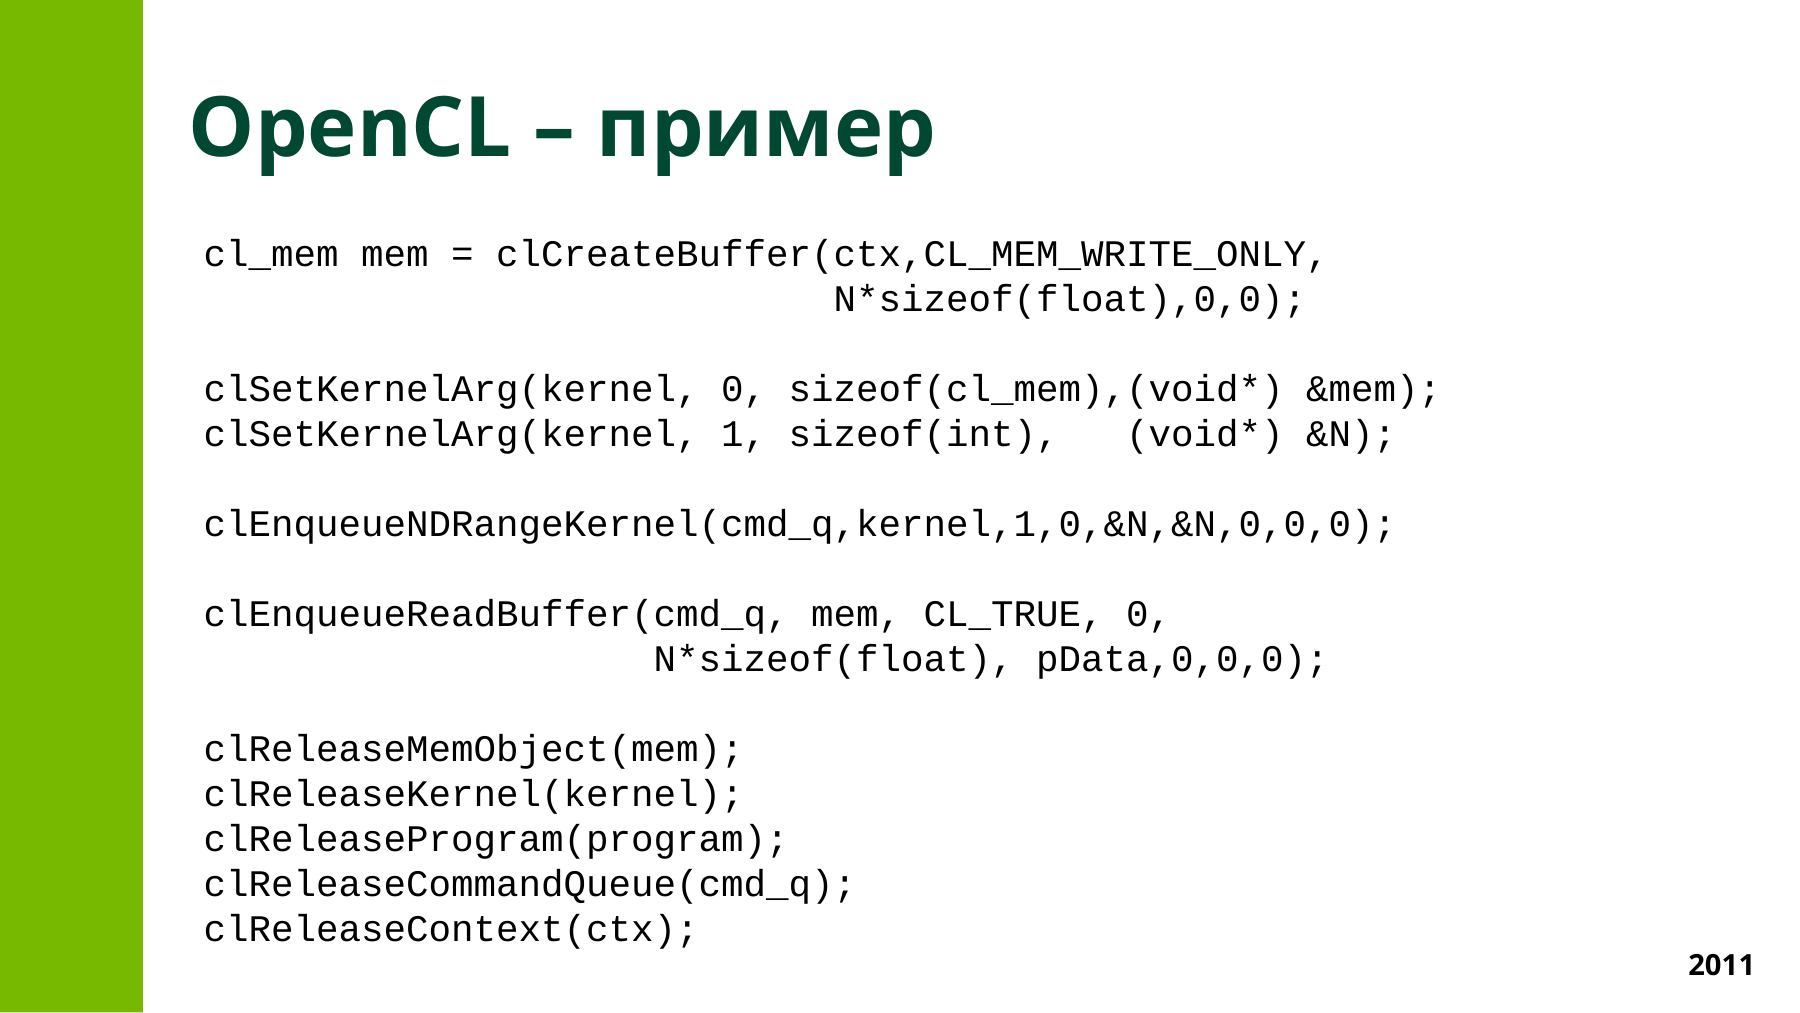

# OpenCL – пример
cl_mem mem = clCreateBuffer(ctx,CL_MEM_WRITE_ONLY,
 N*sizeof(float),0,0);
clSetKernelArg(kernel, 0, sizeof(cl_mem),(void*) &mem);
clSetKernelArg(kernel, 1, sizeof(int), (void*) &N);
clEnqueueNDRangeKernel(cmd_q,kernel,1,0,&N,&N,0,0,0);
clEnqueueReadBuffer(cmd_q, mem, CL_TRUE, 0,
 N*sizeof(float), pData,0,0,0);
clReleaseMemObject(mem);
clReleaseKernel(kernel);
clReleaseProgram(program);
clReleaseCommandQueue(cmd_q);
clReleaseContext(ctx);